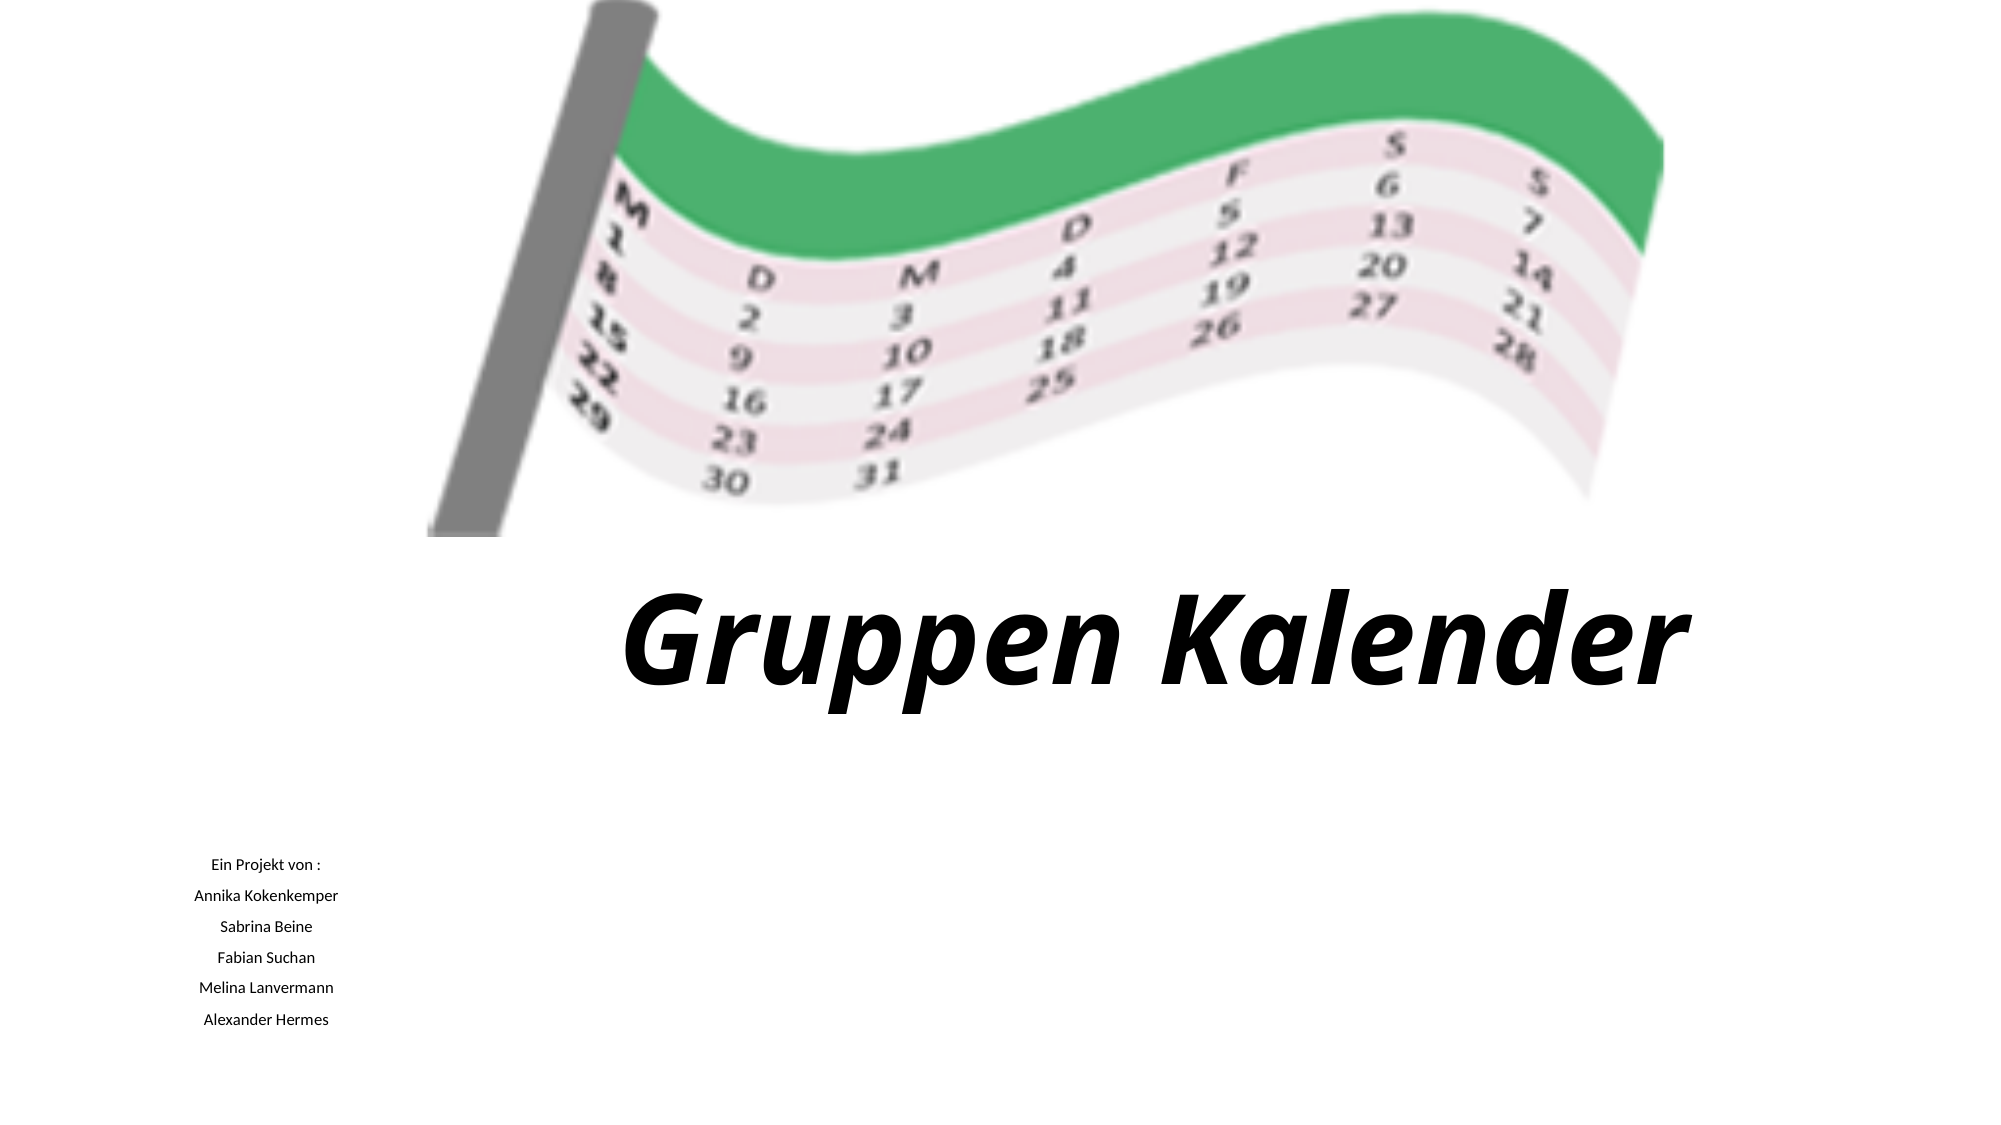

# Gruppen Kalender
Ein Projekt von :
Annika Kokenkemper
Sabrina Beine
Fabian Suchan
Melina Lanvermann
Alexander Hermes